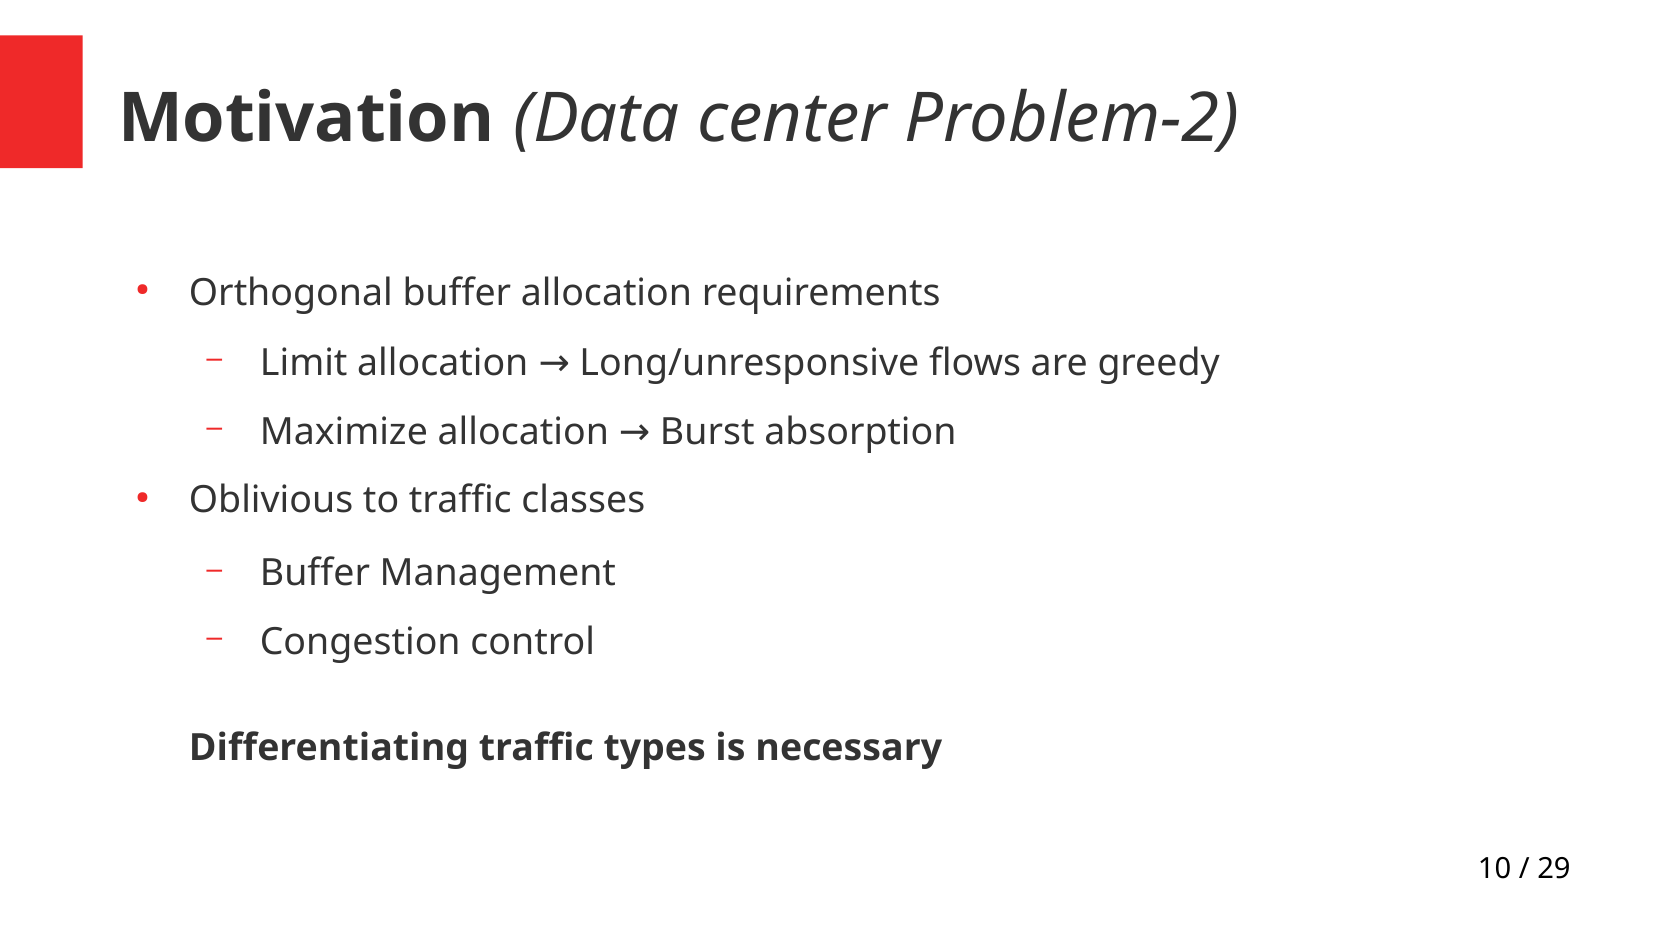

# Motivation (Data center Problem-2)
Orthogonal buffer allocation requirements
Limit allocation → Long/unresponsive flows are greedy
Maximize allocation → Burst absorption
Oblivious to traffic classes
Buffer Management
Congestion control
Differentiating traffic types is necessary
10